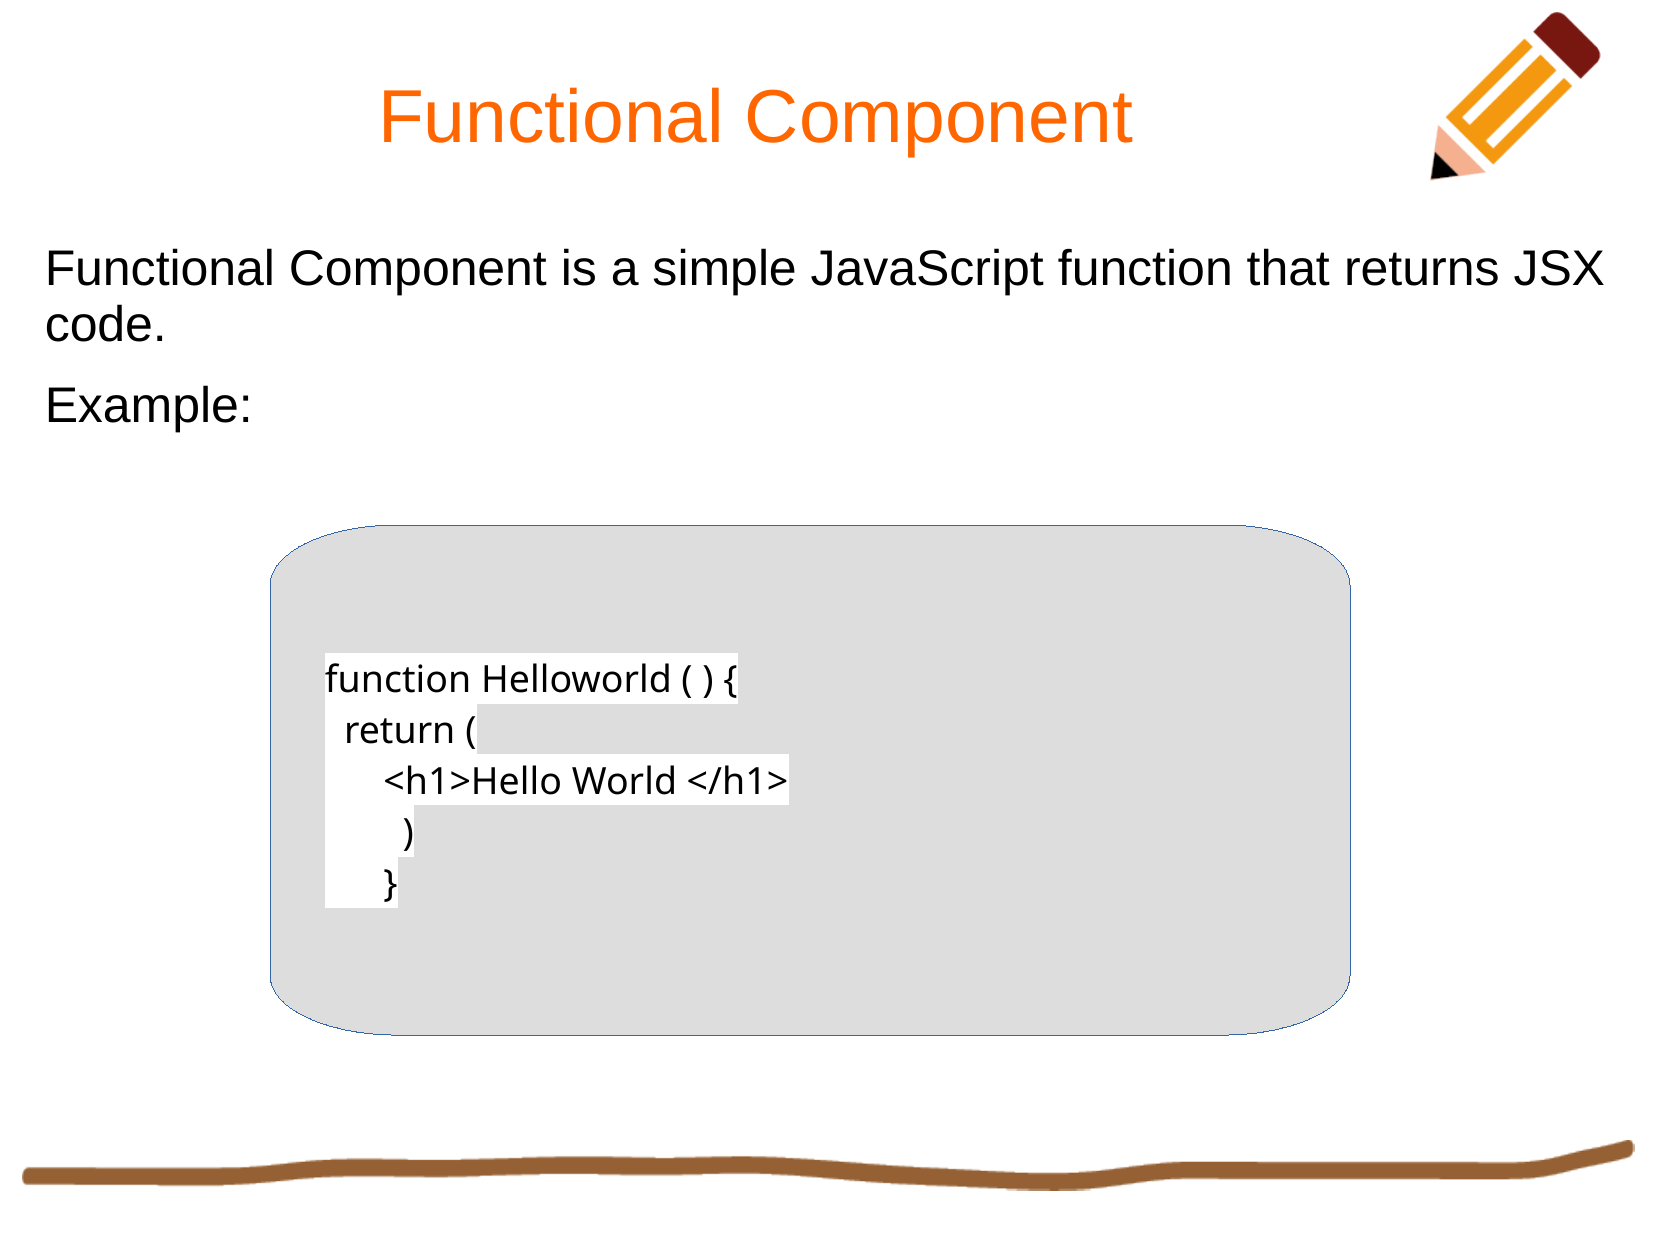

# Functional Component
Functional Component is a simple JavaScript function that returns JSX code.
Example:
function Helloworld ( ) {
 return (
 <h1>Hello World </h1>
 )
 }